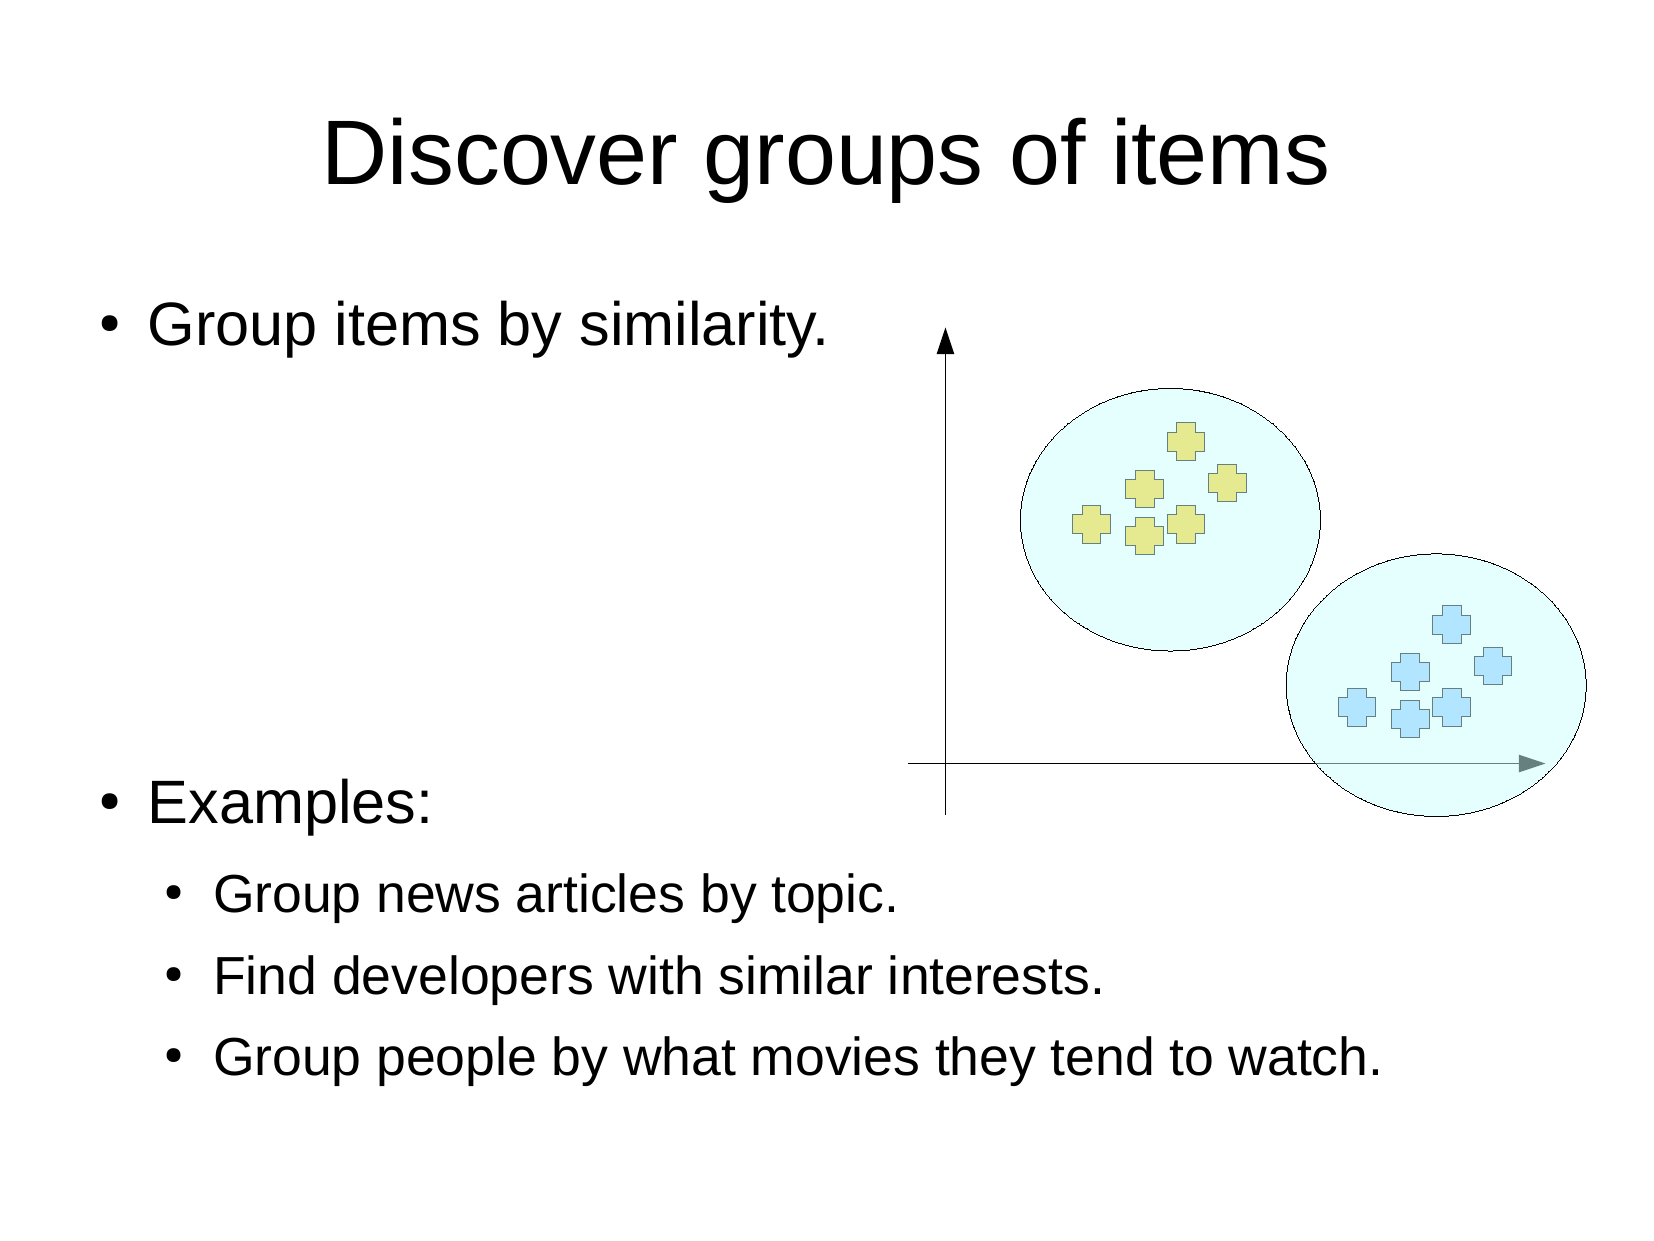

# Discover groups of items
Group items by similarity.
Examples:
Group news articles by topic.
Find developers with similar interests.
Group people by what movies they tend to watch.